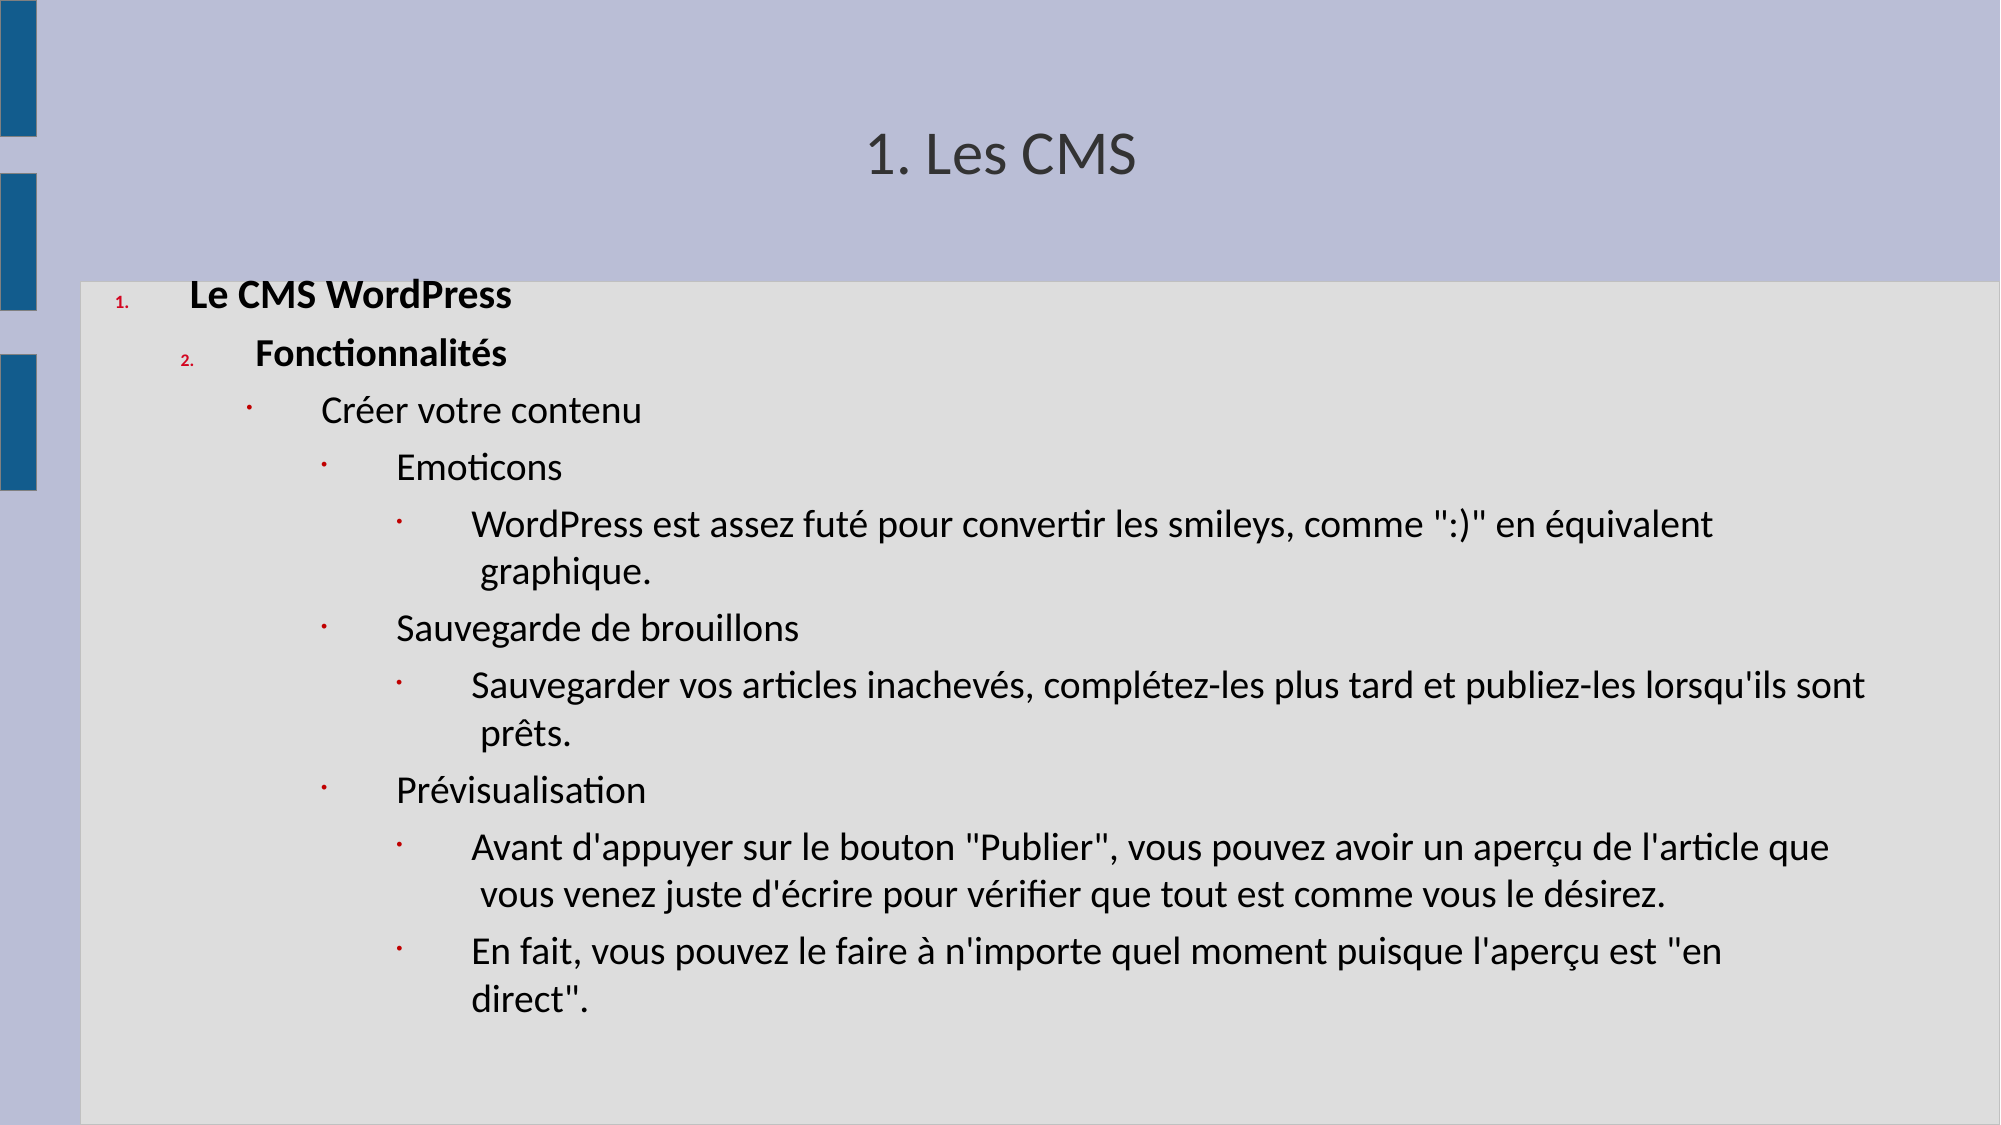

# 1. Les CMS
Le CMS WordPress
Fonctionnalités
Créer votre contenu
Emoticons
WordPress est assez futé pour convertir les smileys, comme ":)" en équivalent graphique.
Sauvegarde de brouillons
Sauvegarder vos articles inachevés, complétez-les plus tard et publiez-les lorsqu'ils sont prêts.
Prévisualisation
Avant d'appuyer sur le bouton "Publier", vous pouvez avoir un aperçu de l'article que vous venez juste d'écrire pour vérifier que tout est comme vous le désirez.
En fait, vous pouvez le faire à n'importe quel moment puisque l'aperçu est "en direct".